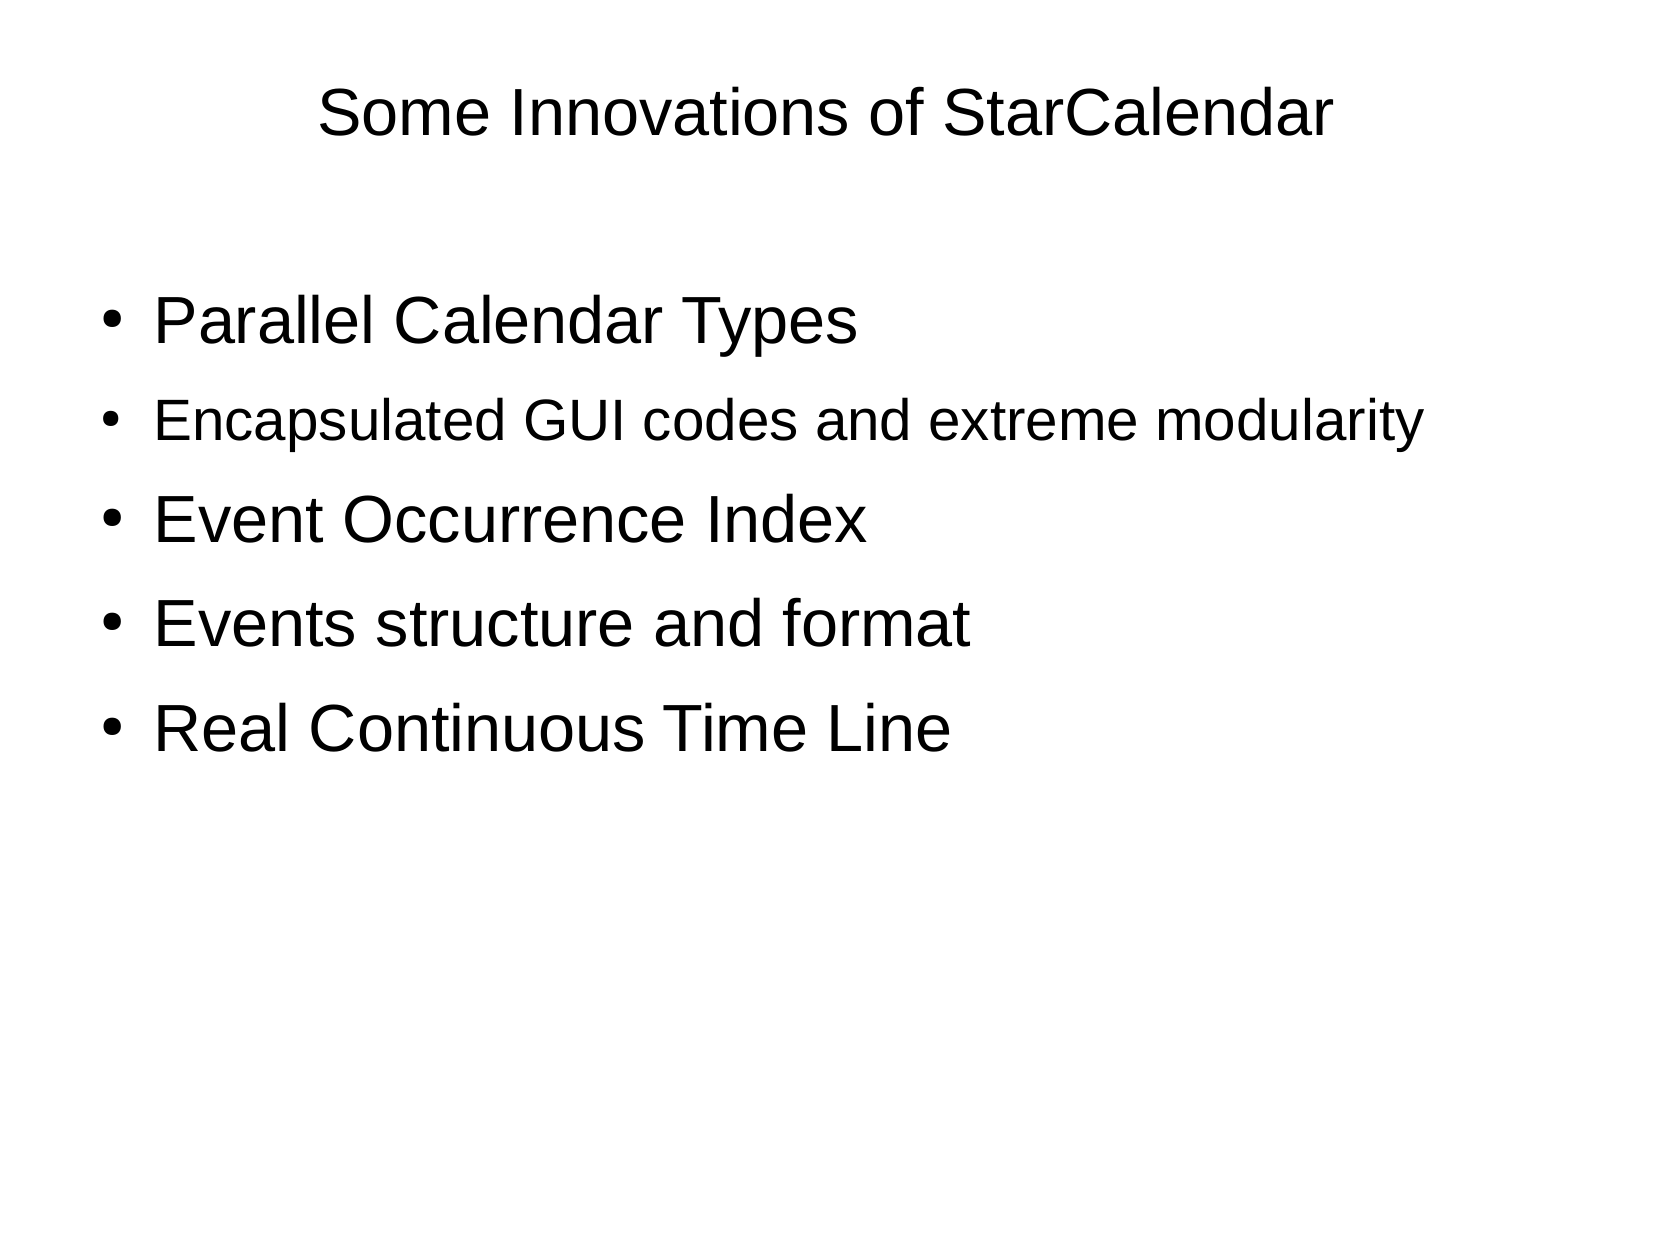

# Some Innovations of StarCalendar
Parallel Calendar Types
Encapsulated GUI codes and extreme modularity
Event Occurrence Index
Events structure and format
Real Continuous Time Line